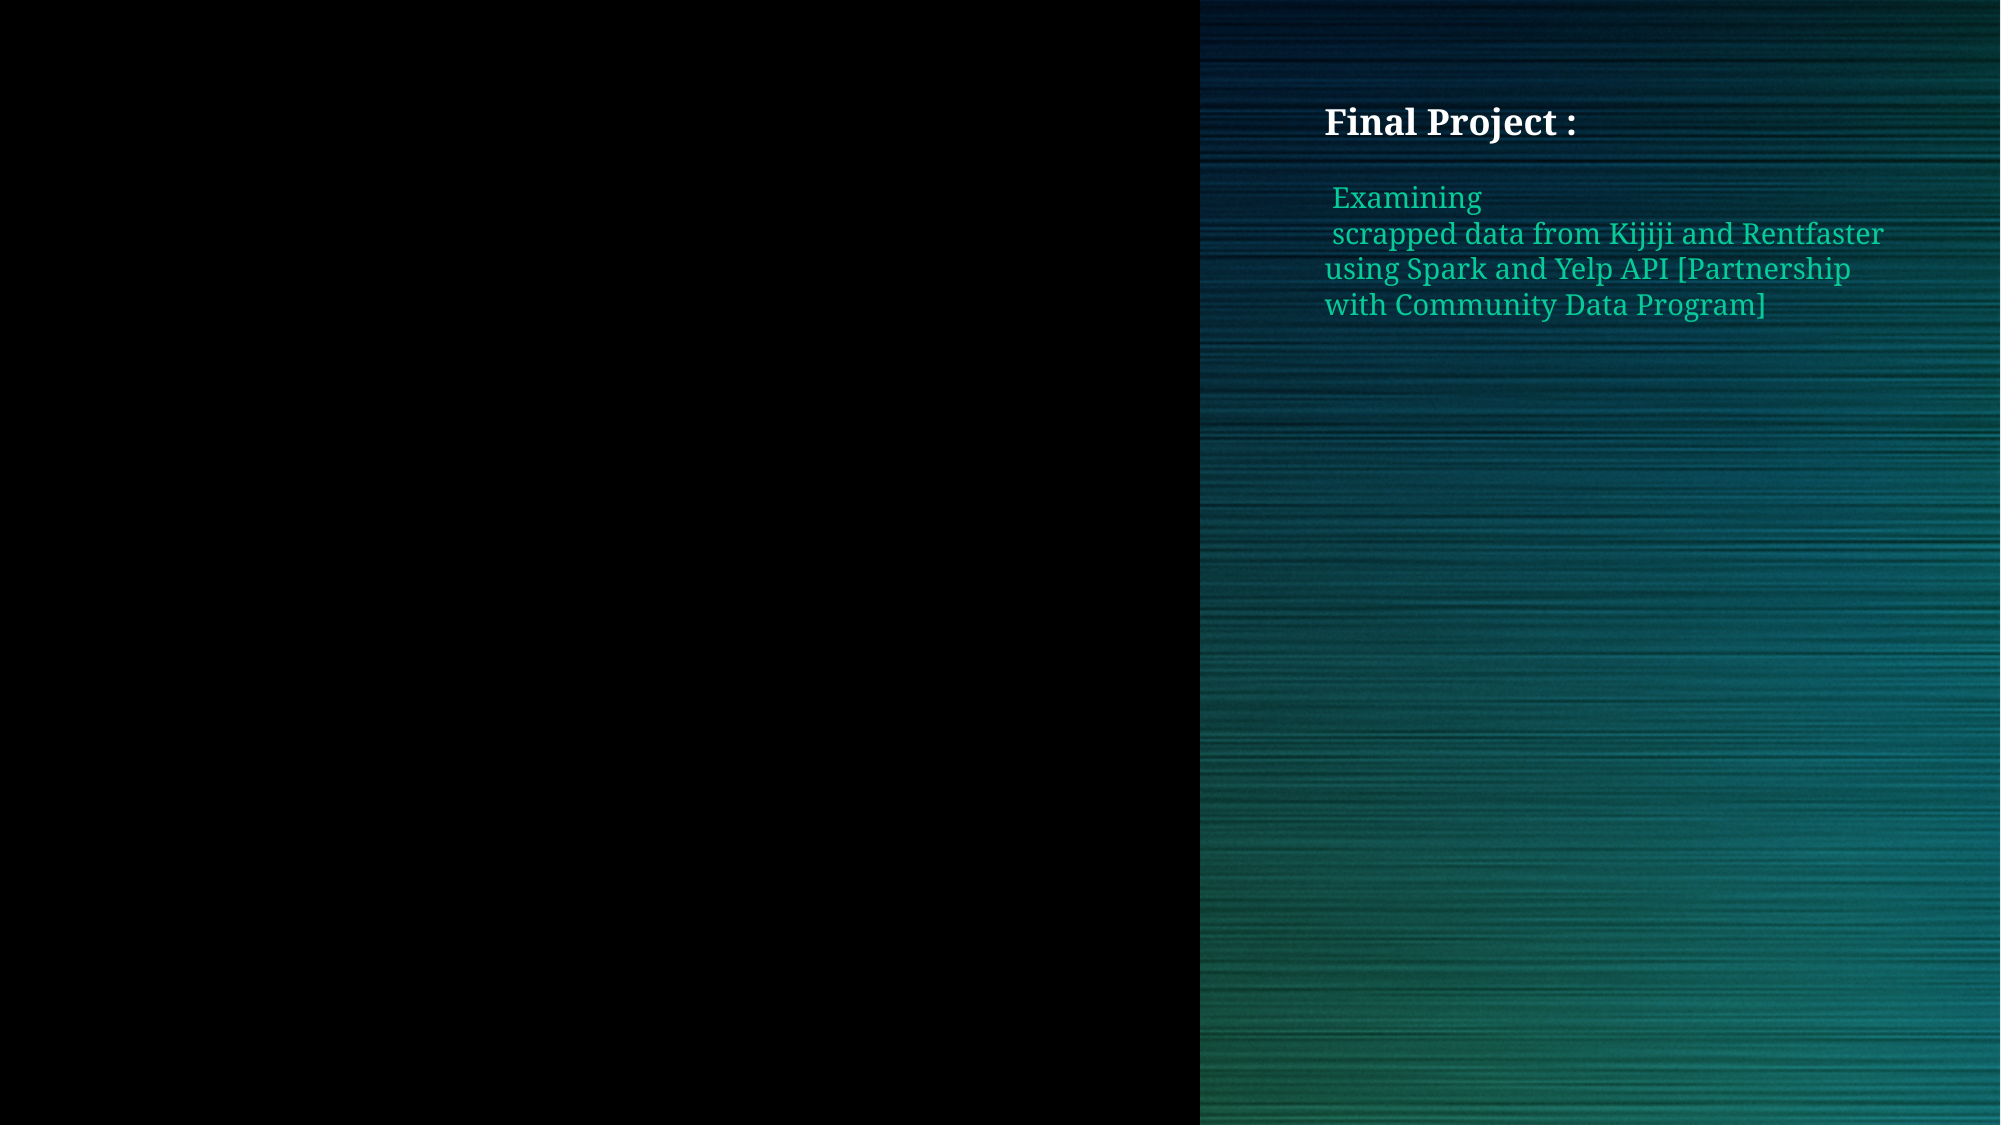

# Final Project : Examining scrapped data from Kijiji and Rentfaster using Spark and Yelp API [Partnership with Community Data Program]